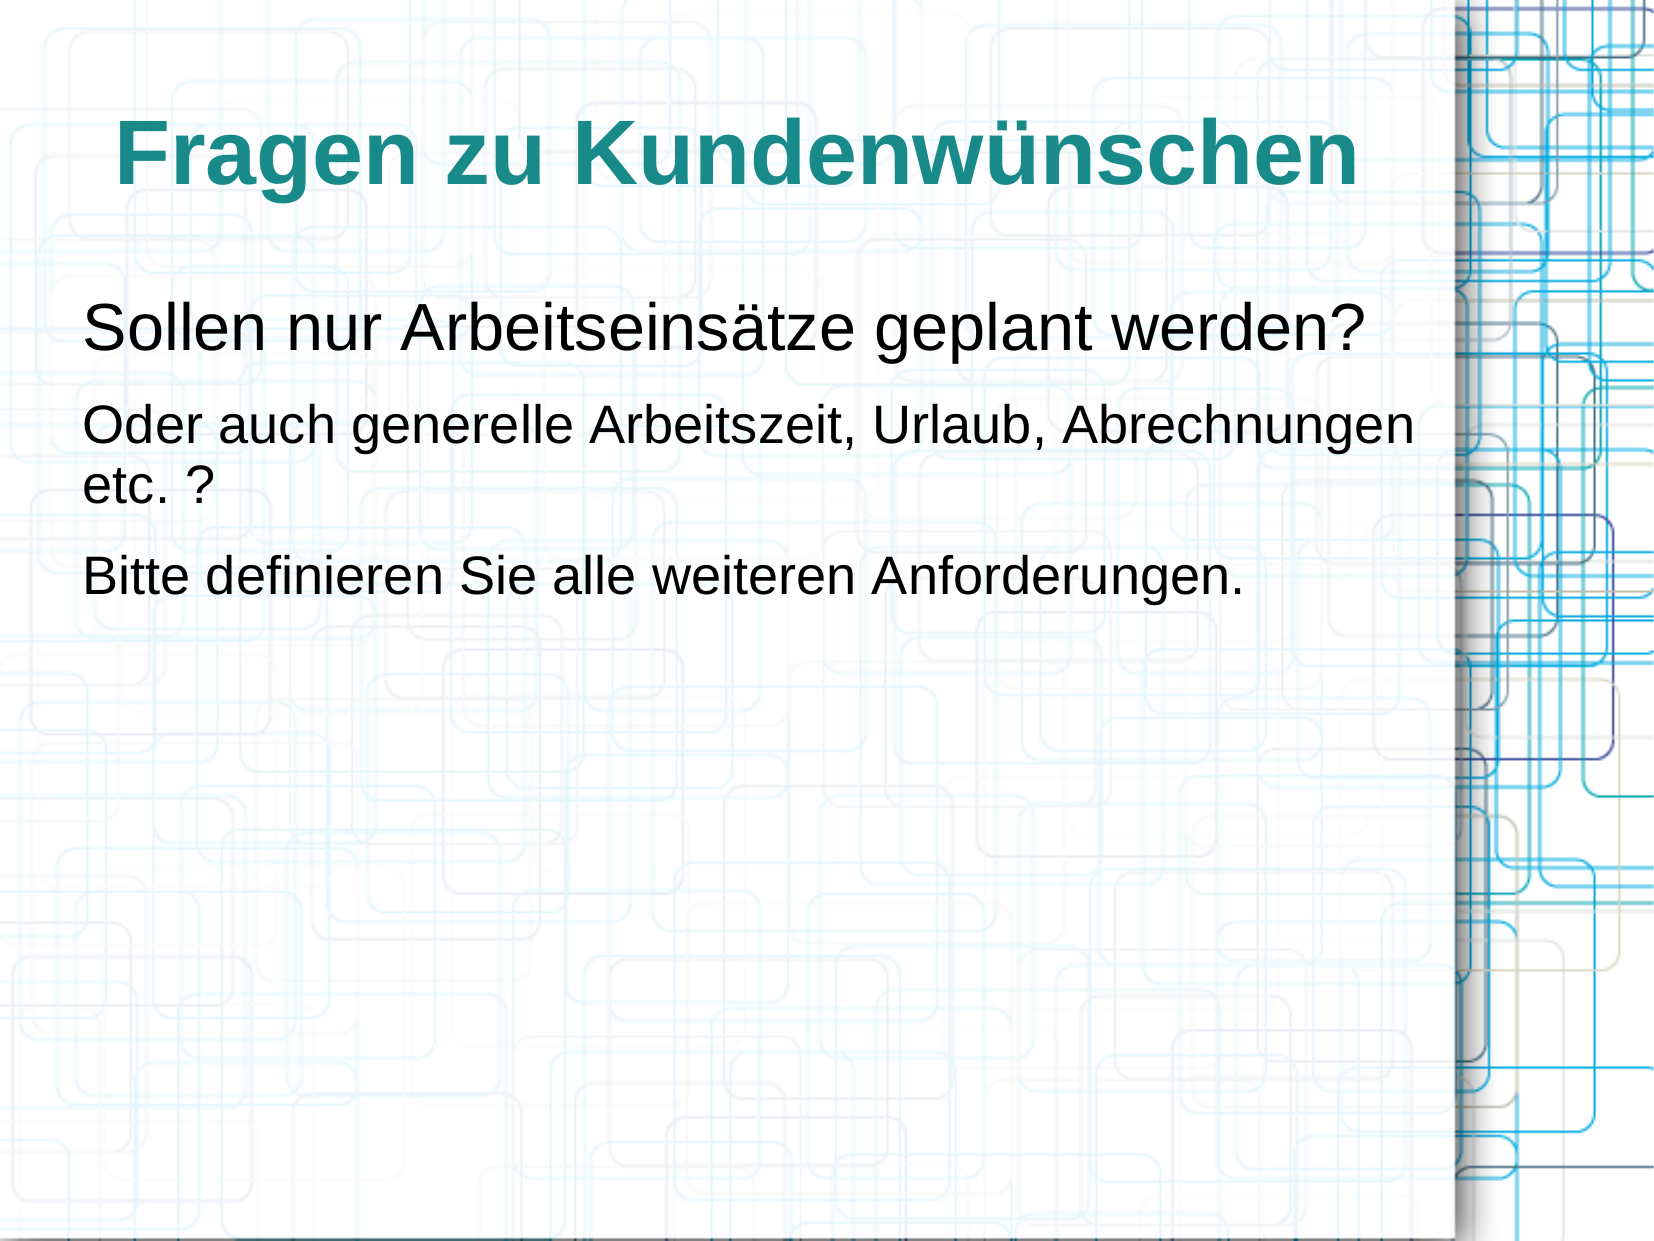

# Fragen zu Kundenwünschen
Sollen nur Arbeitseinsätze geplant werden?
Oder auch generelle Arbeitszeit, Urlaub, Abrechnungen etc. ?
Bitte definieren Sie alle weiteren Anforderungen.